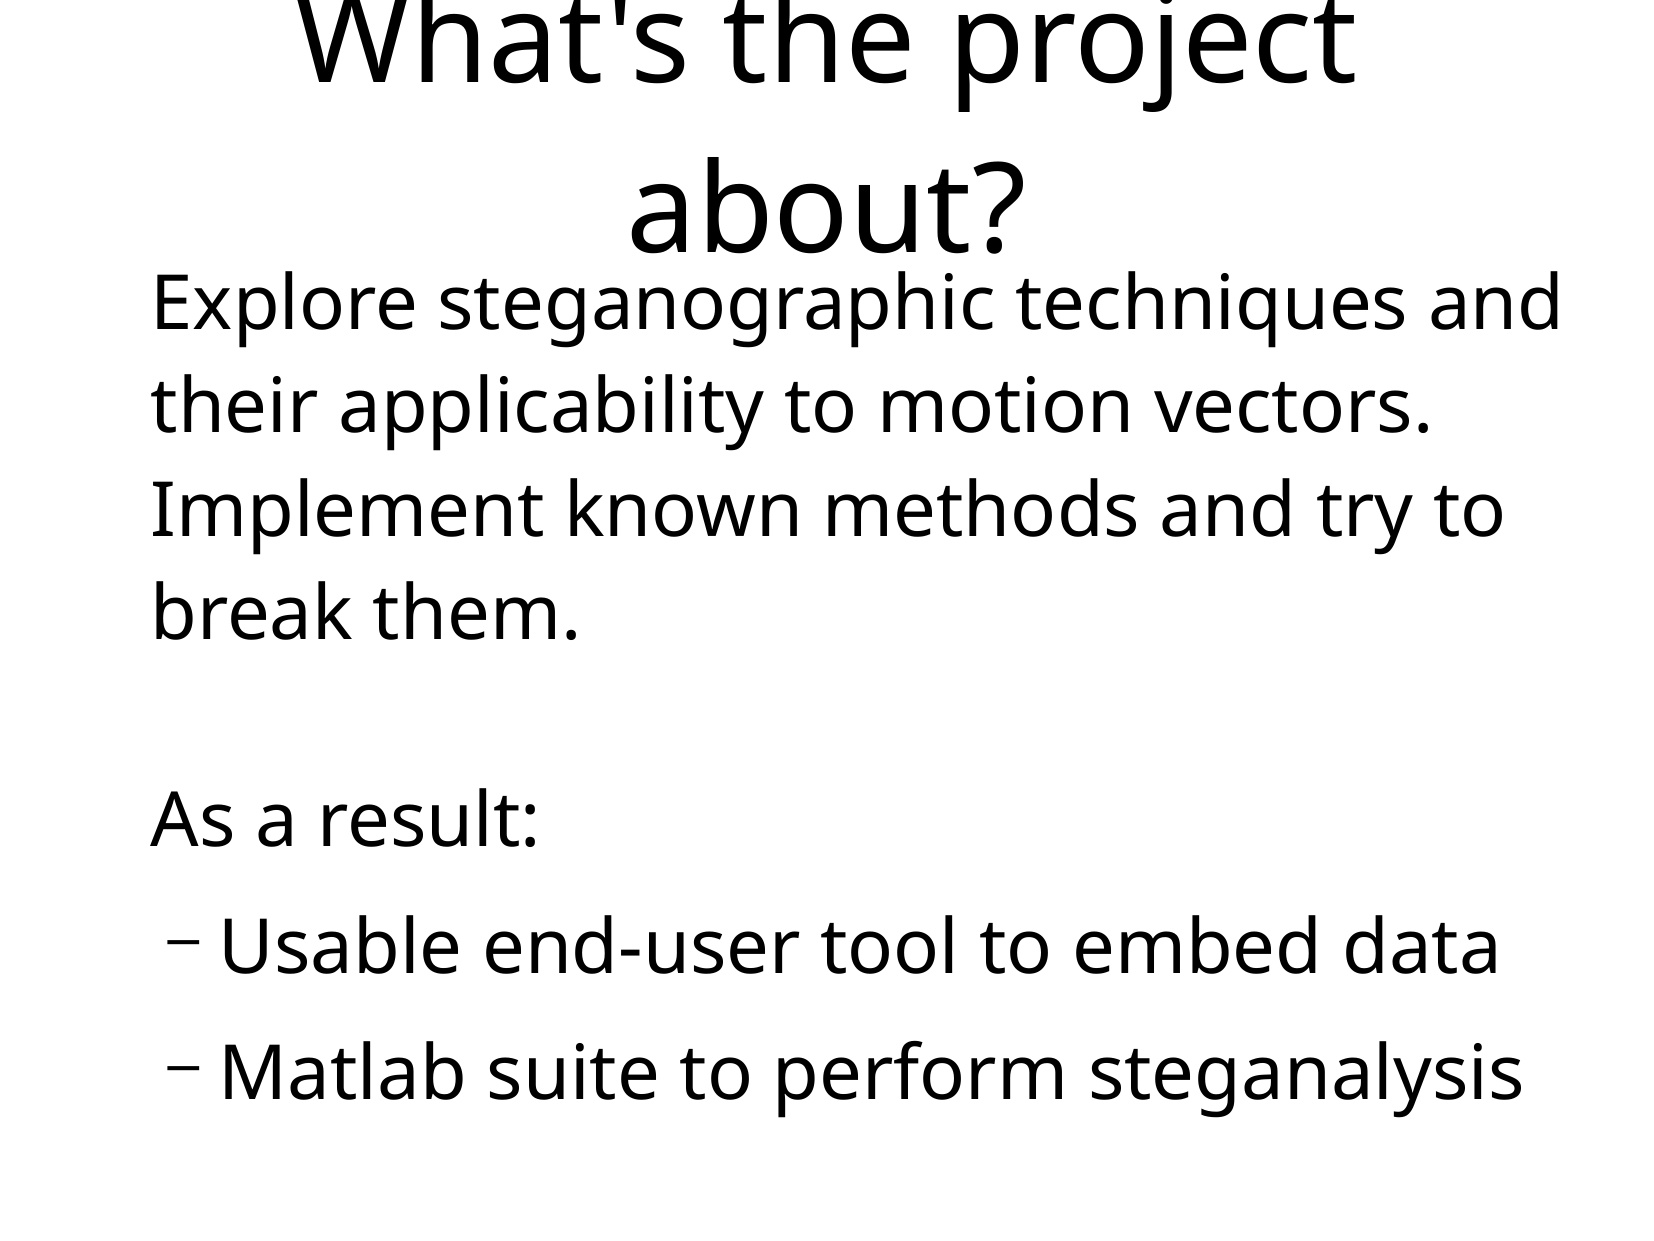

# What's the project about?
Explore steganographic techniques and their applicability to motion vectors. Implement known methods and try to break them.
As a result:
Usable end-user tool to embed data
Matlab suite to perform steganalysis